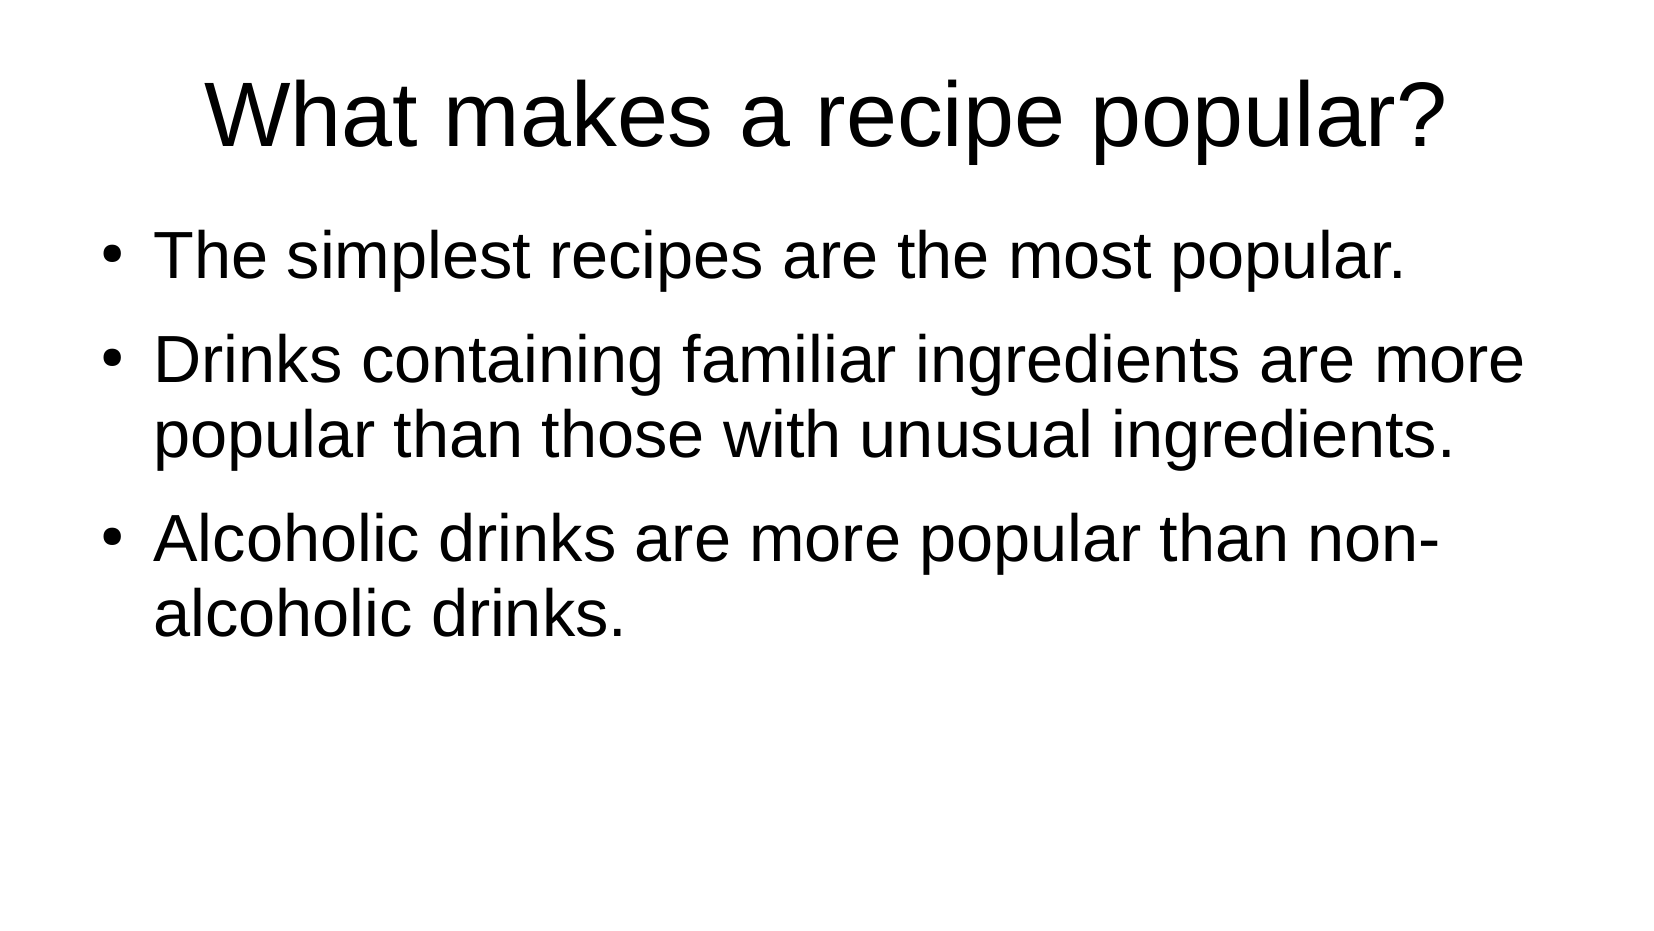

# What makes a recipe popular?
The simplest recipes are the most popular.
Drinks containing familiar ingredients are more popular than those with unusual ingredients.
Alcoholic drinks are more popular than non-alcoholic drinks.